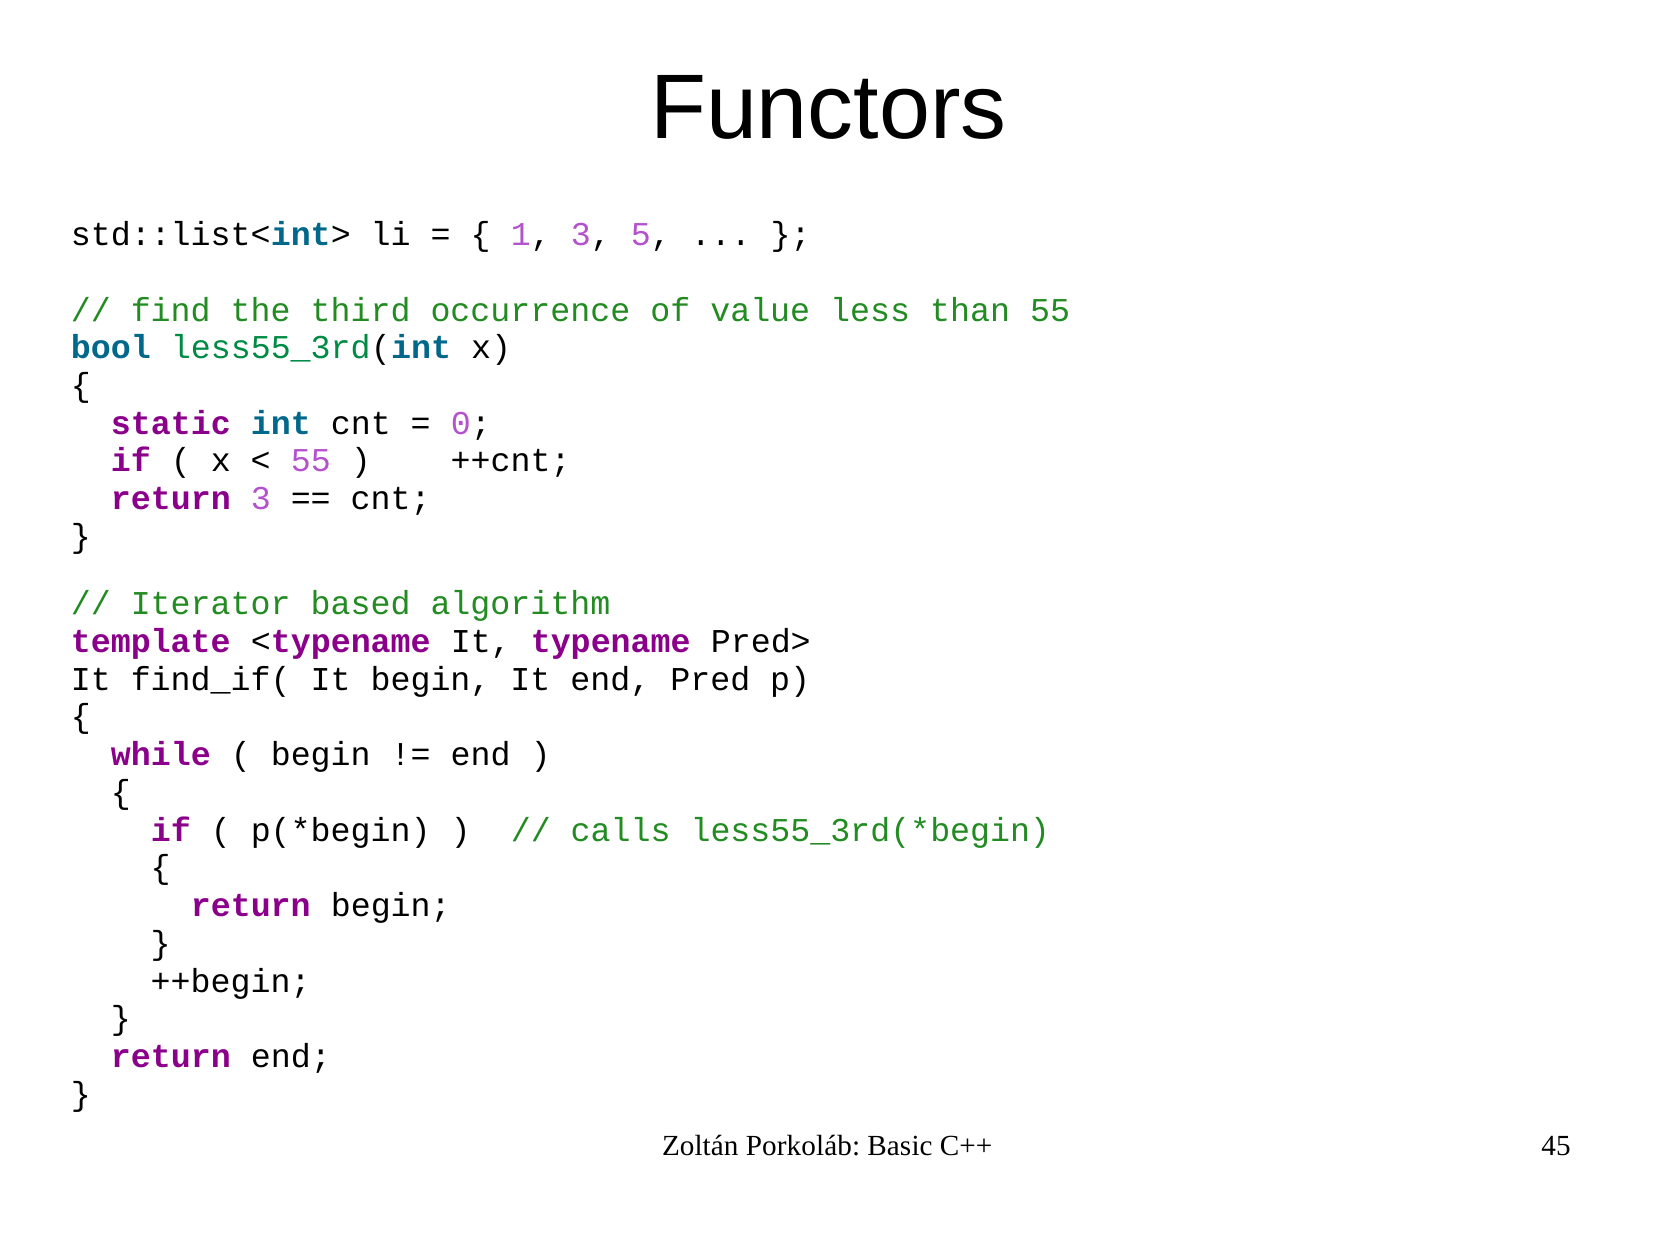

# Functors
std::list<int> li = { 1, 3, 5, ... };
// find the third occurrence of value less than 55
bool less55_3rd(int x)
{
 static int cnt = 0;
 if ( x < 55 ) ++cnt;
 return 3 == cnt;
}
// Iterator based algorithm
template <typename It, typename Pred>
It find_if( It begin, It end, Pred p)
{
 while ( begin != end )
 {
 if ( p(*begin) ) // calls less55_3rd(*begin)
 {
 return begin;
 }
 ++begin;
 }
 return end;
}
Zoltán Porkoláb: Basic C++
45